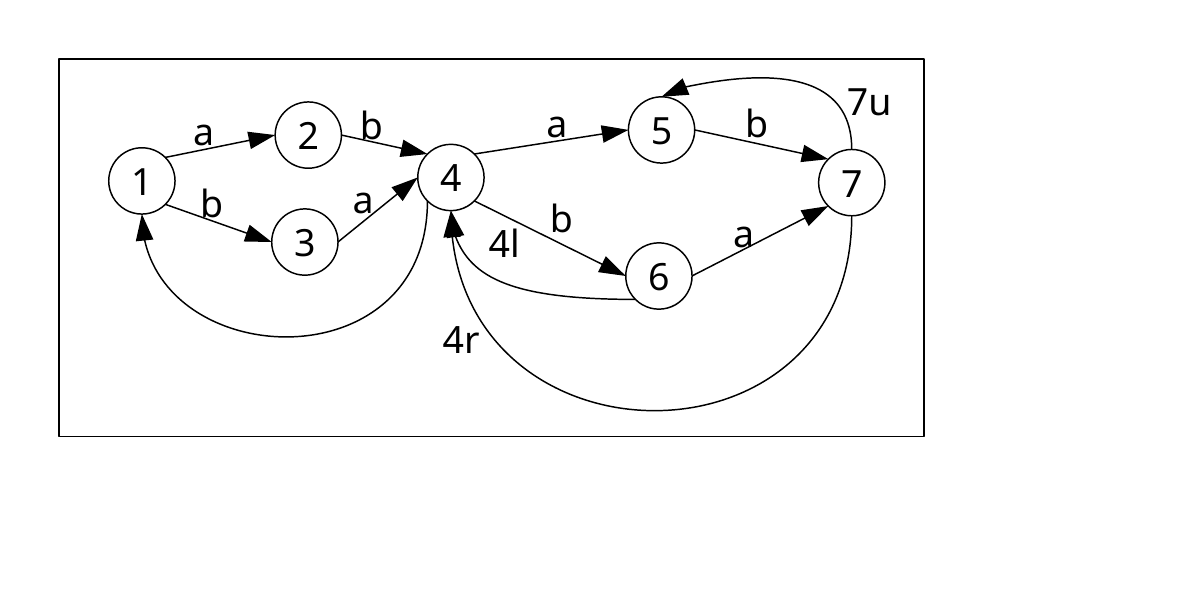

7u
a
b
b
5
a
2
4
1
7
a
b
b
a
3
4l
6
4r